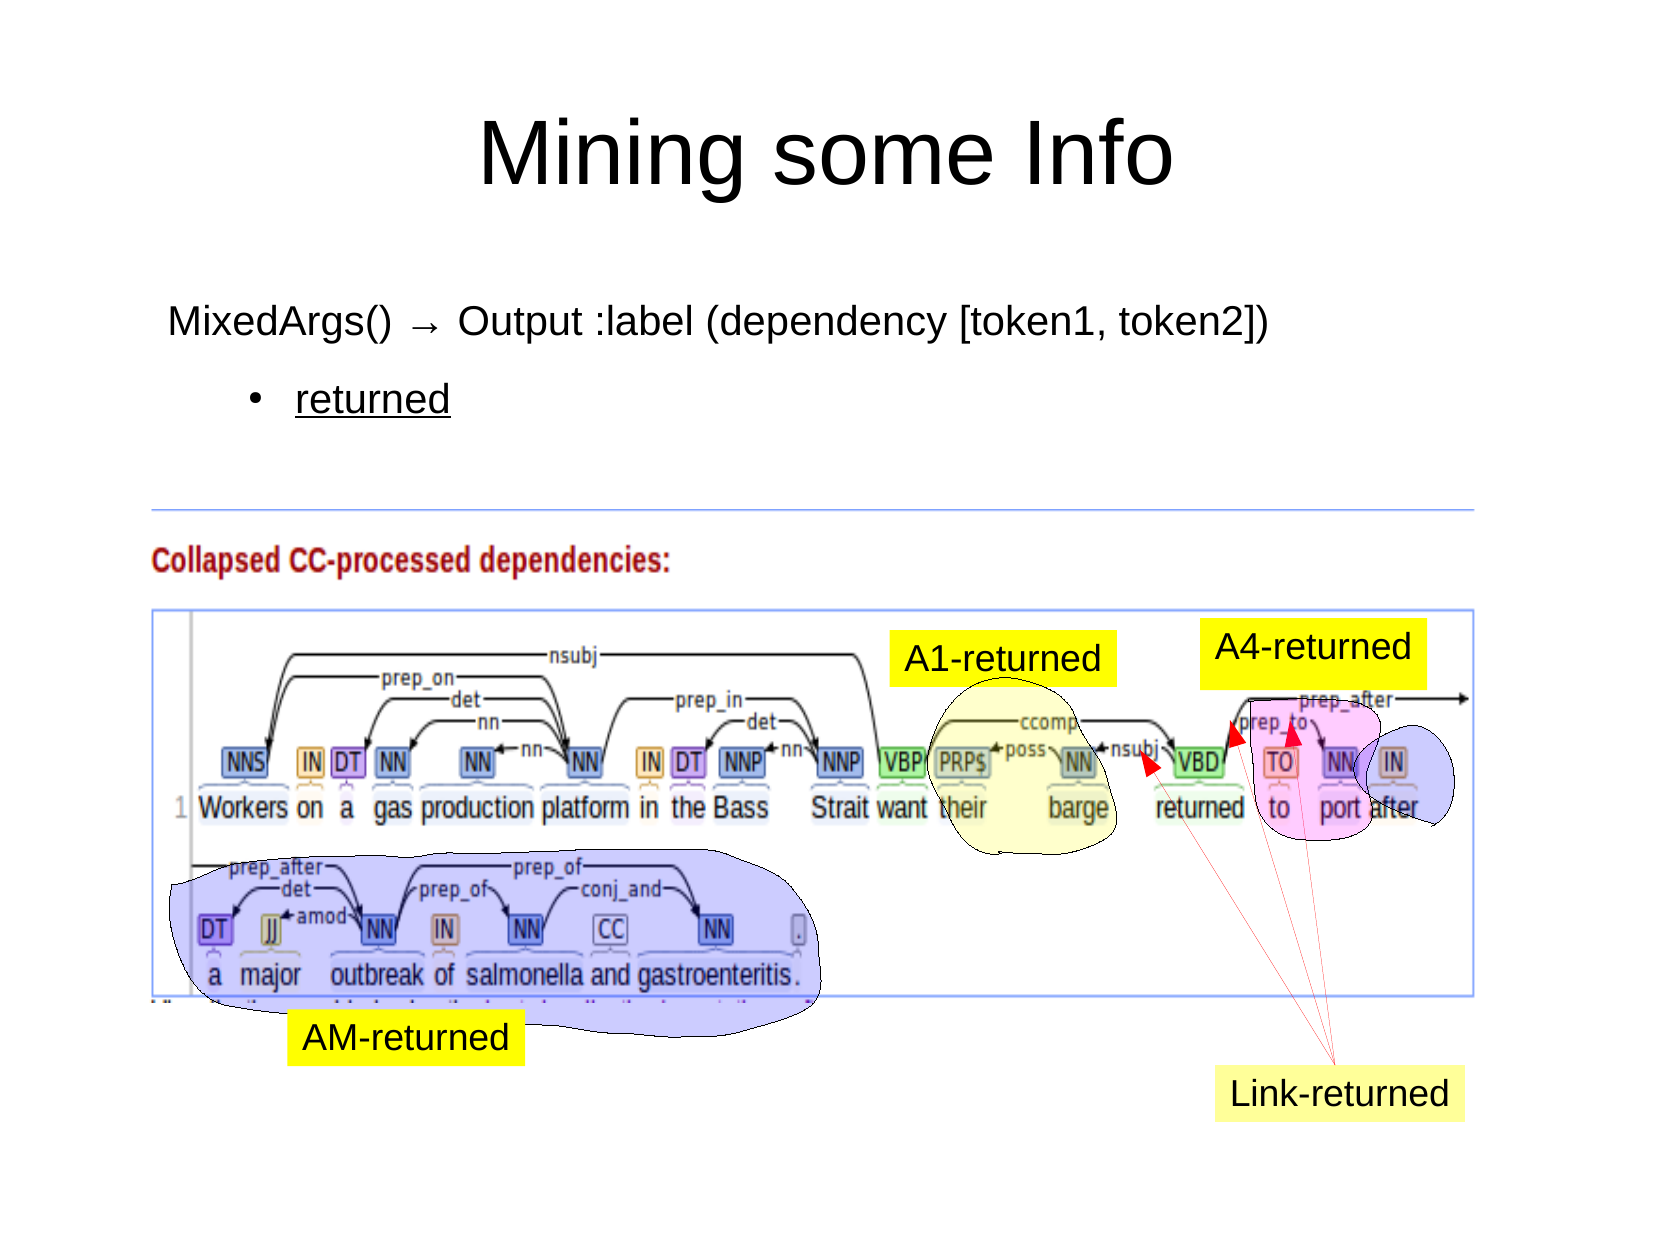

# Mining some Info
 MixedArgs() → Output :label (dependency [token1, token2])
returned
A4-returned
A1-returned
AM-returned
Link-returned